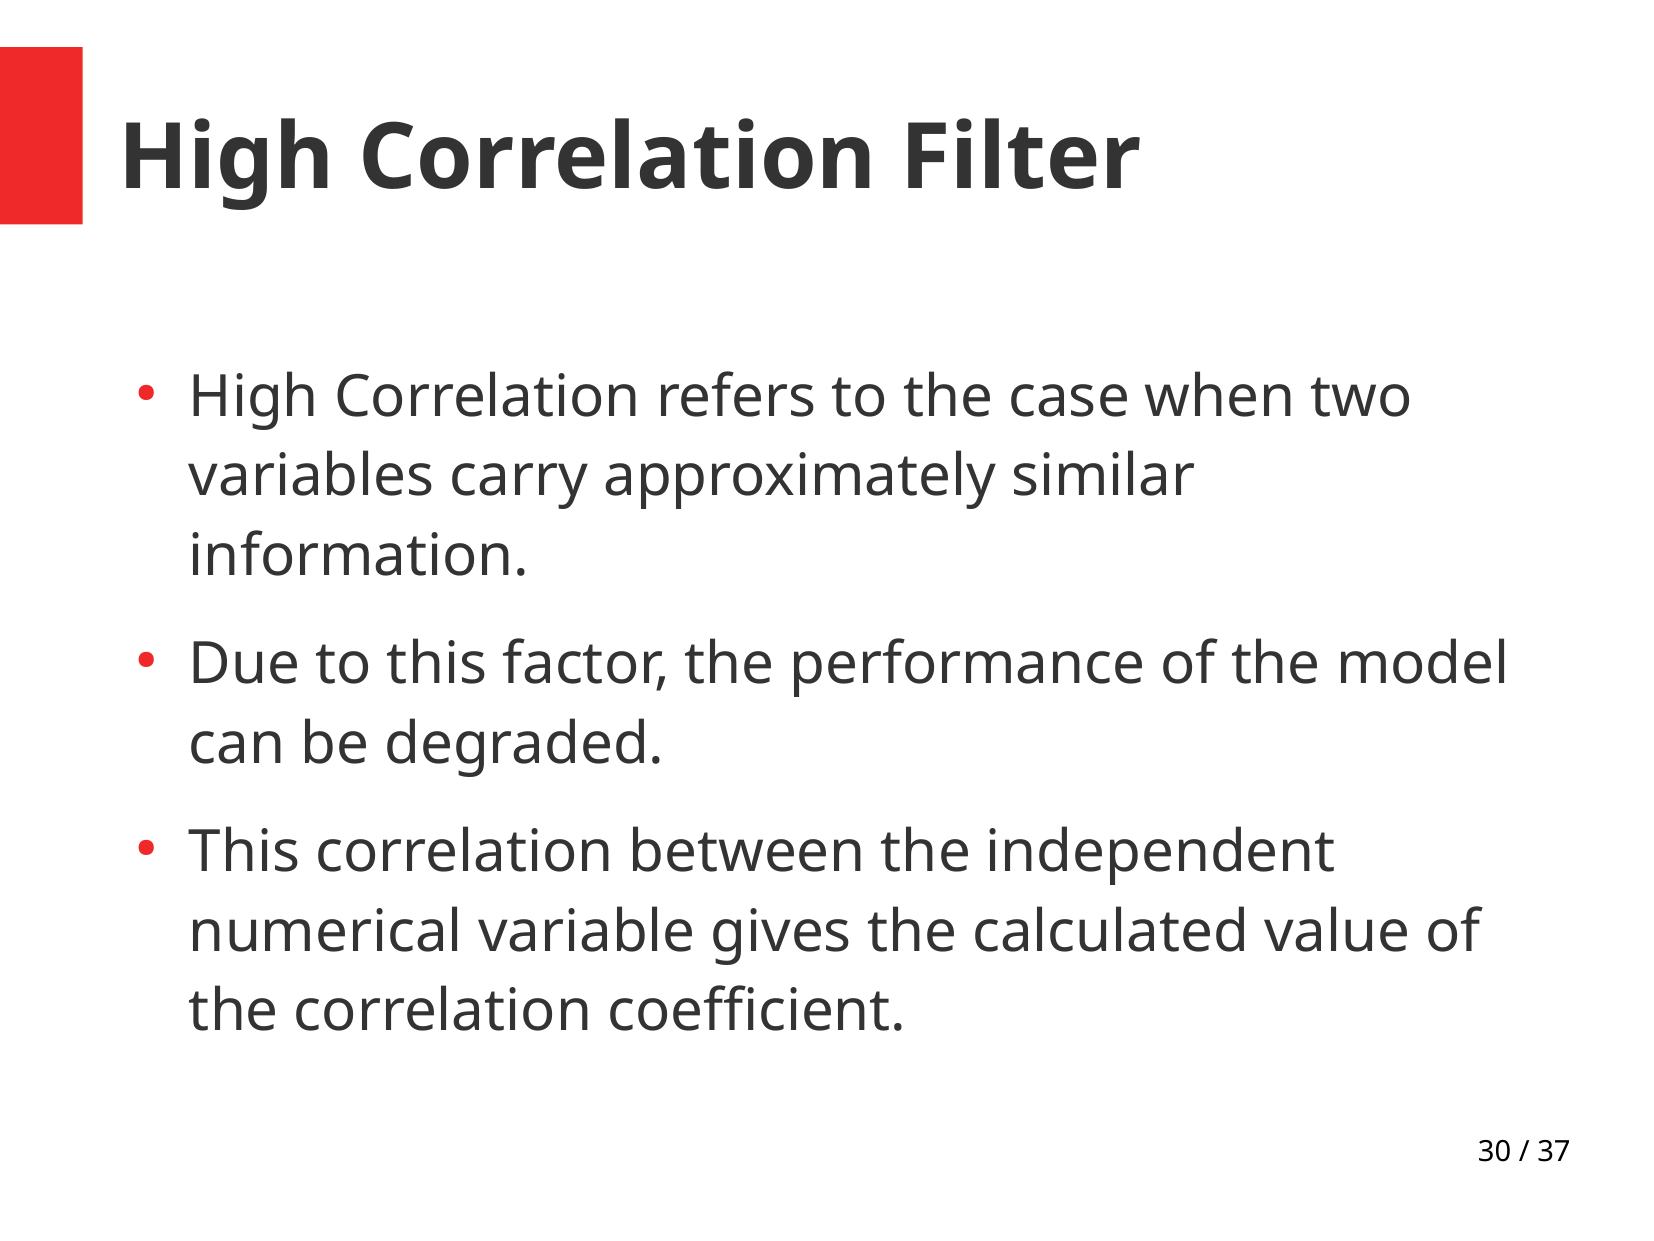

# High Correlation Filter
High Correlation refers to the case when two variables carry approximately similar information.
Due to this factor, the performance of the model can be degraded.
This correlation between the independent numerical variable gives the calculated value of the correlation coefficient.
30